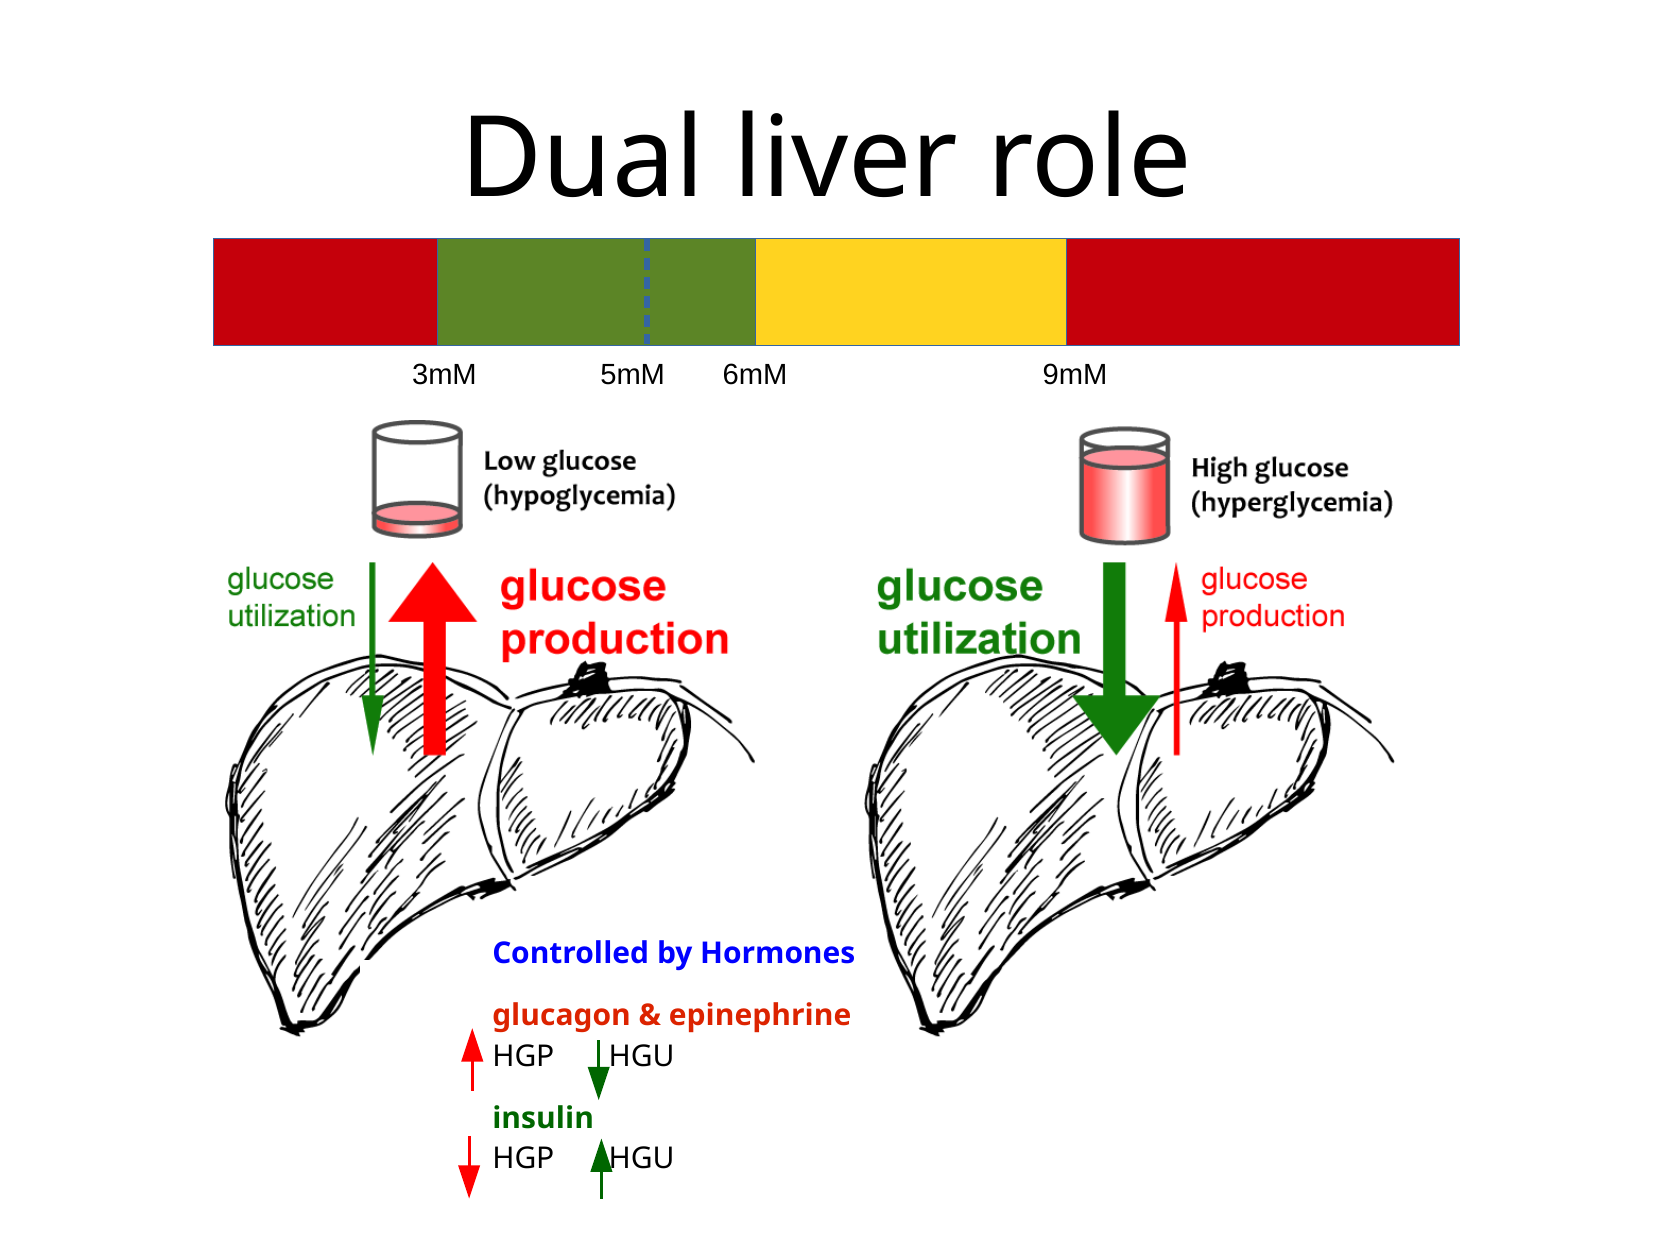

# Dual liver role
3mM 5mM 6mM 9mM
Controlled by Hormones
glucagon & epinephrine
HGP HGU
insulin
HGP HGU